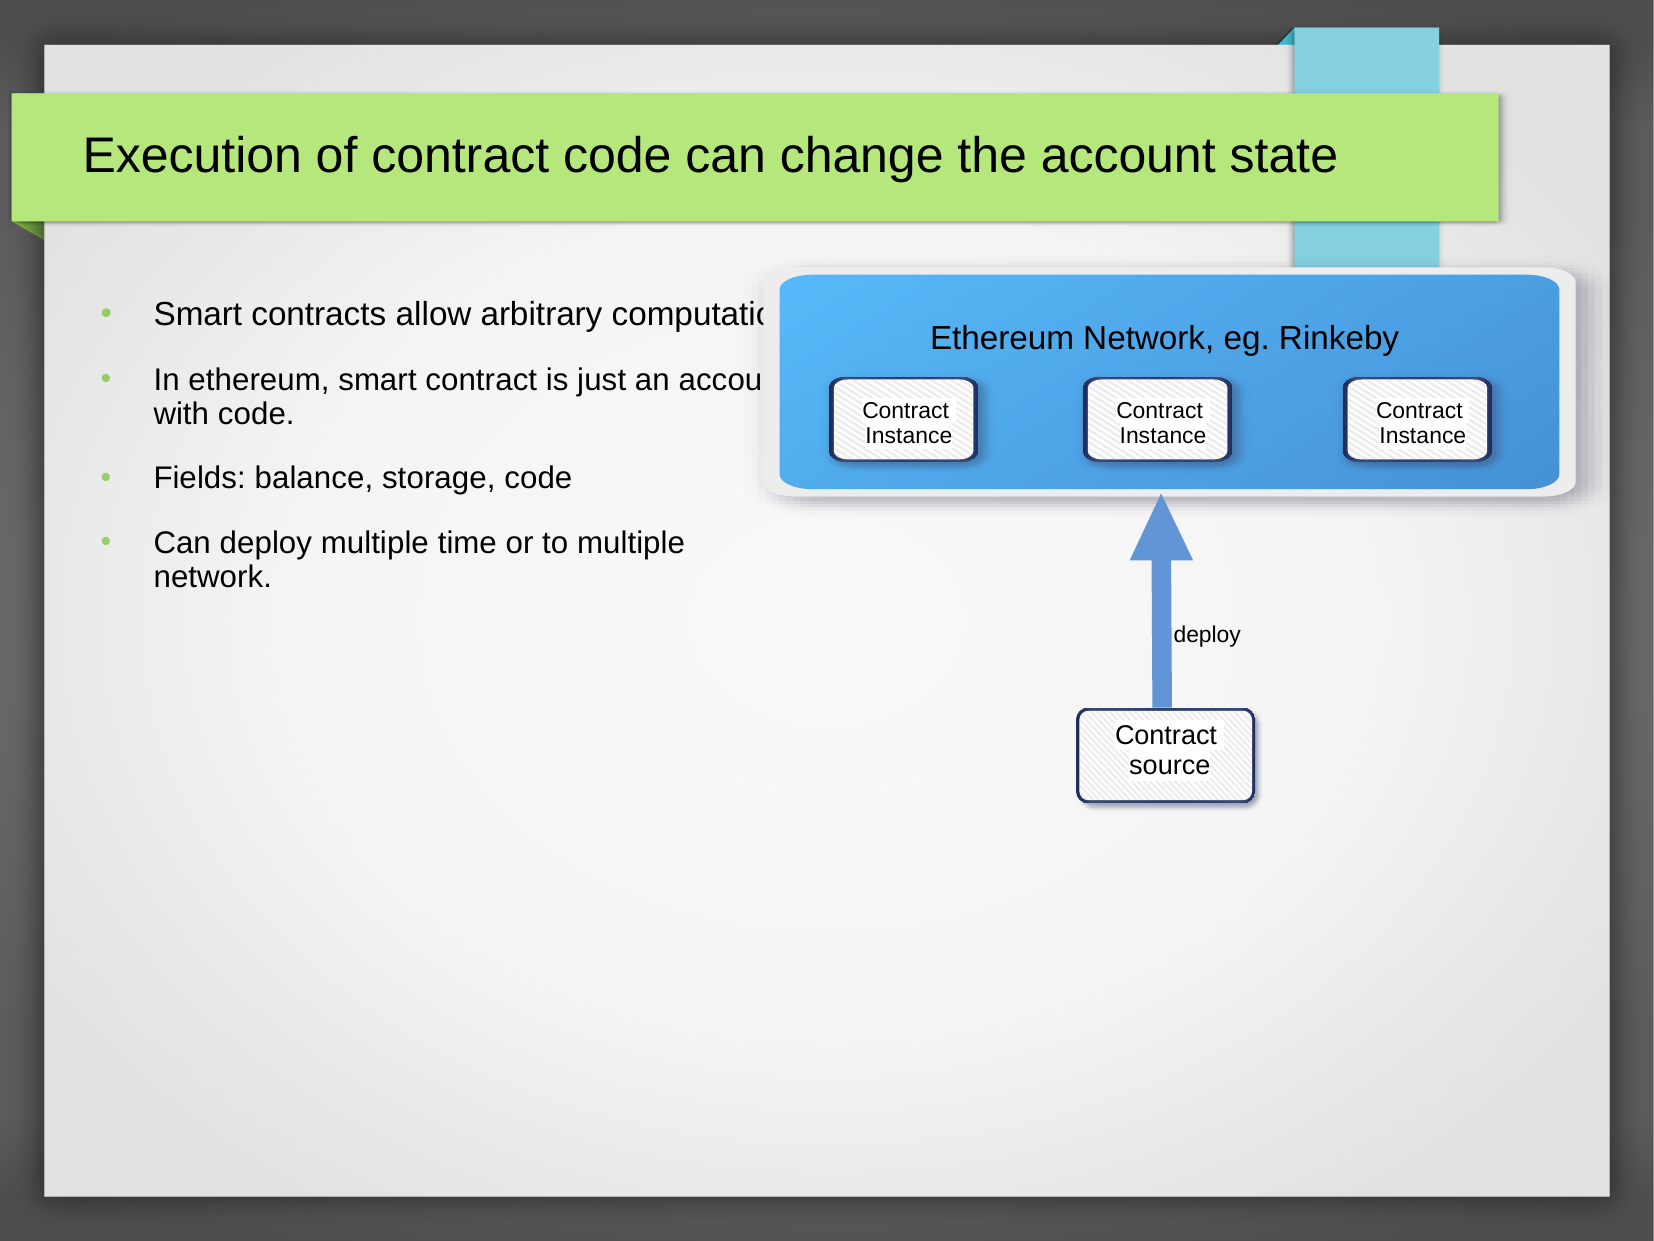

# Execution of contract code can change the account state
Smart contracts allow arbitrary computation
In ethereum, smart contract is just an account with code.
Fields: balance, storage, code
Can deploy multiple time or to multiple network.
Ethereum Network, eg. Rinkeby
Contract
Instance
Contract
Instance
Contract
Instance
deploy
Contract
source